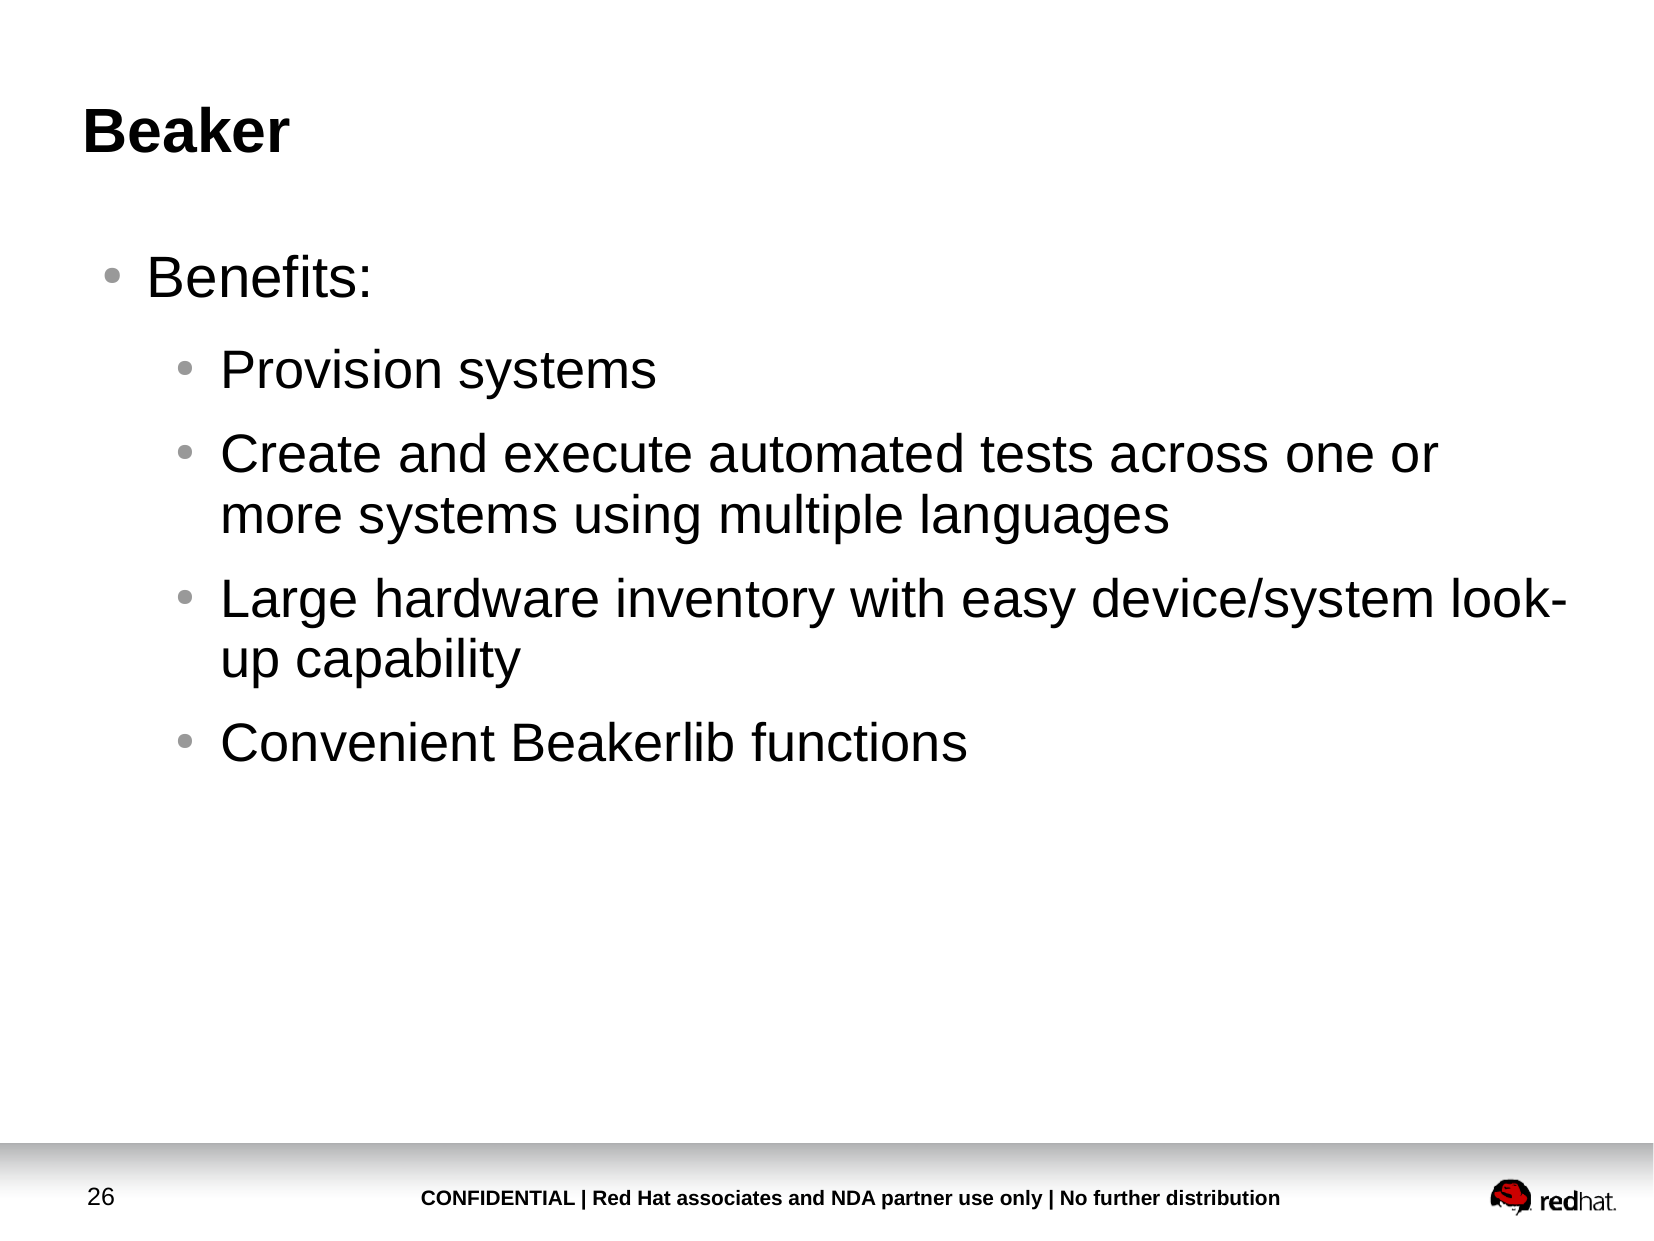

# Beaker
Benefits:
Provision systems
Create and execute automated tests across one or more systems using multiple languages
Large hardware inventory with easy device/system look-up capability
Convenient Beakerlib functions